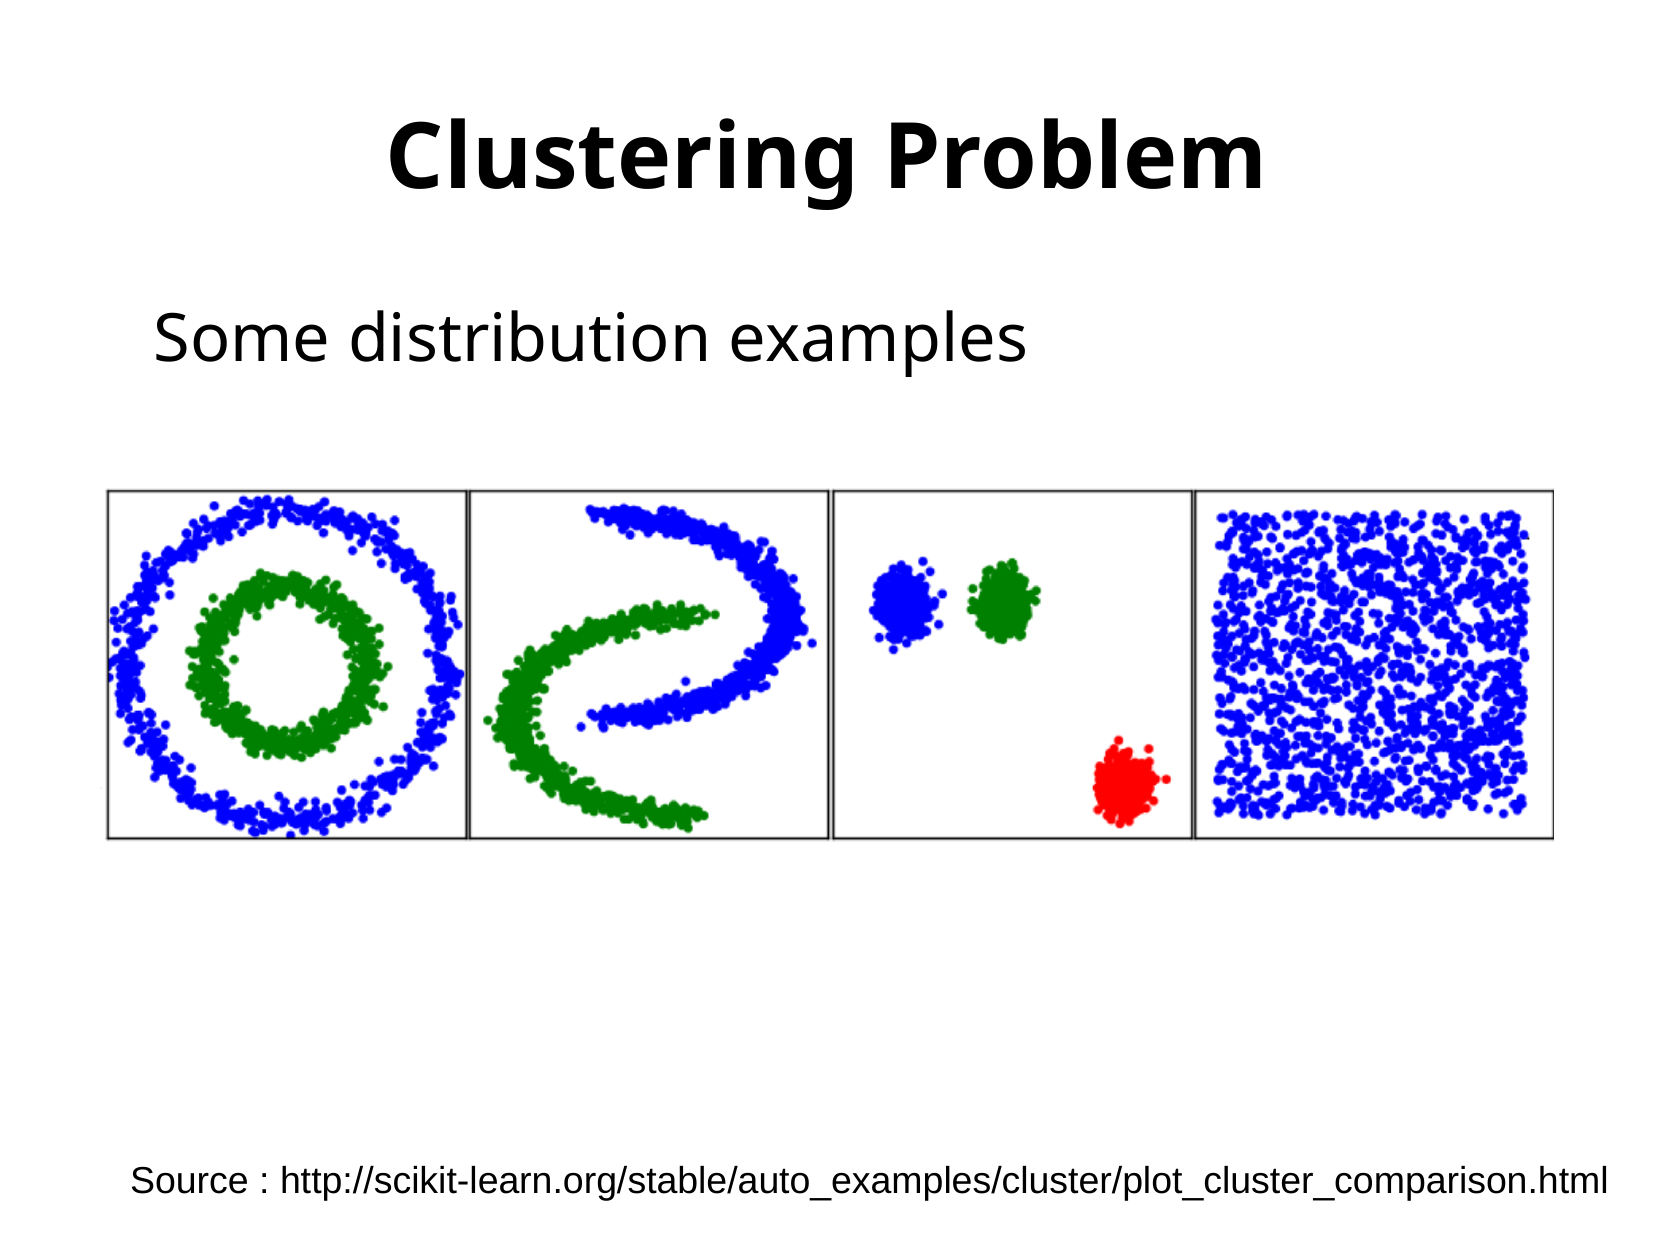

# Clustering Problem
Some distribution examples
Source : http://scikit-learn.org/stable/auto_examples/cluster/plot_cluster_comparison.html